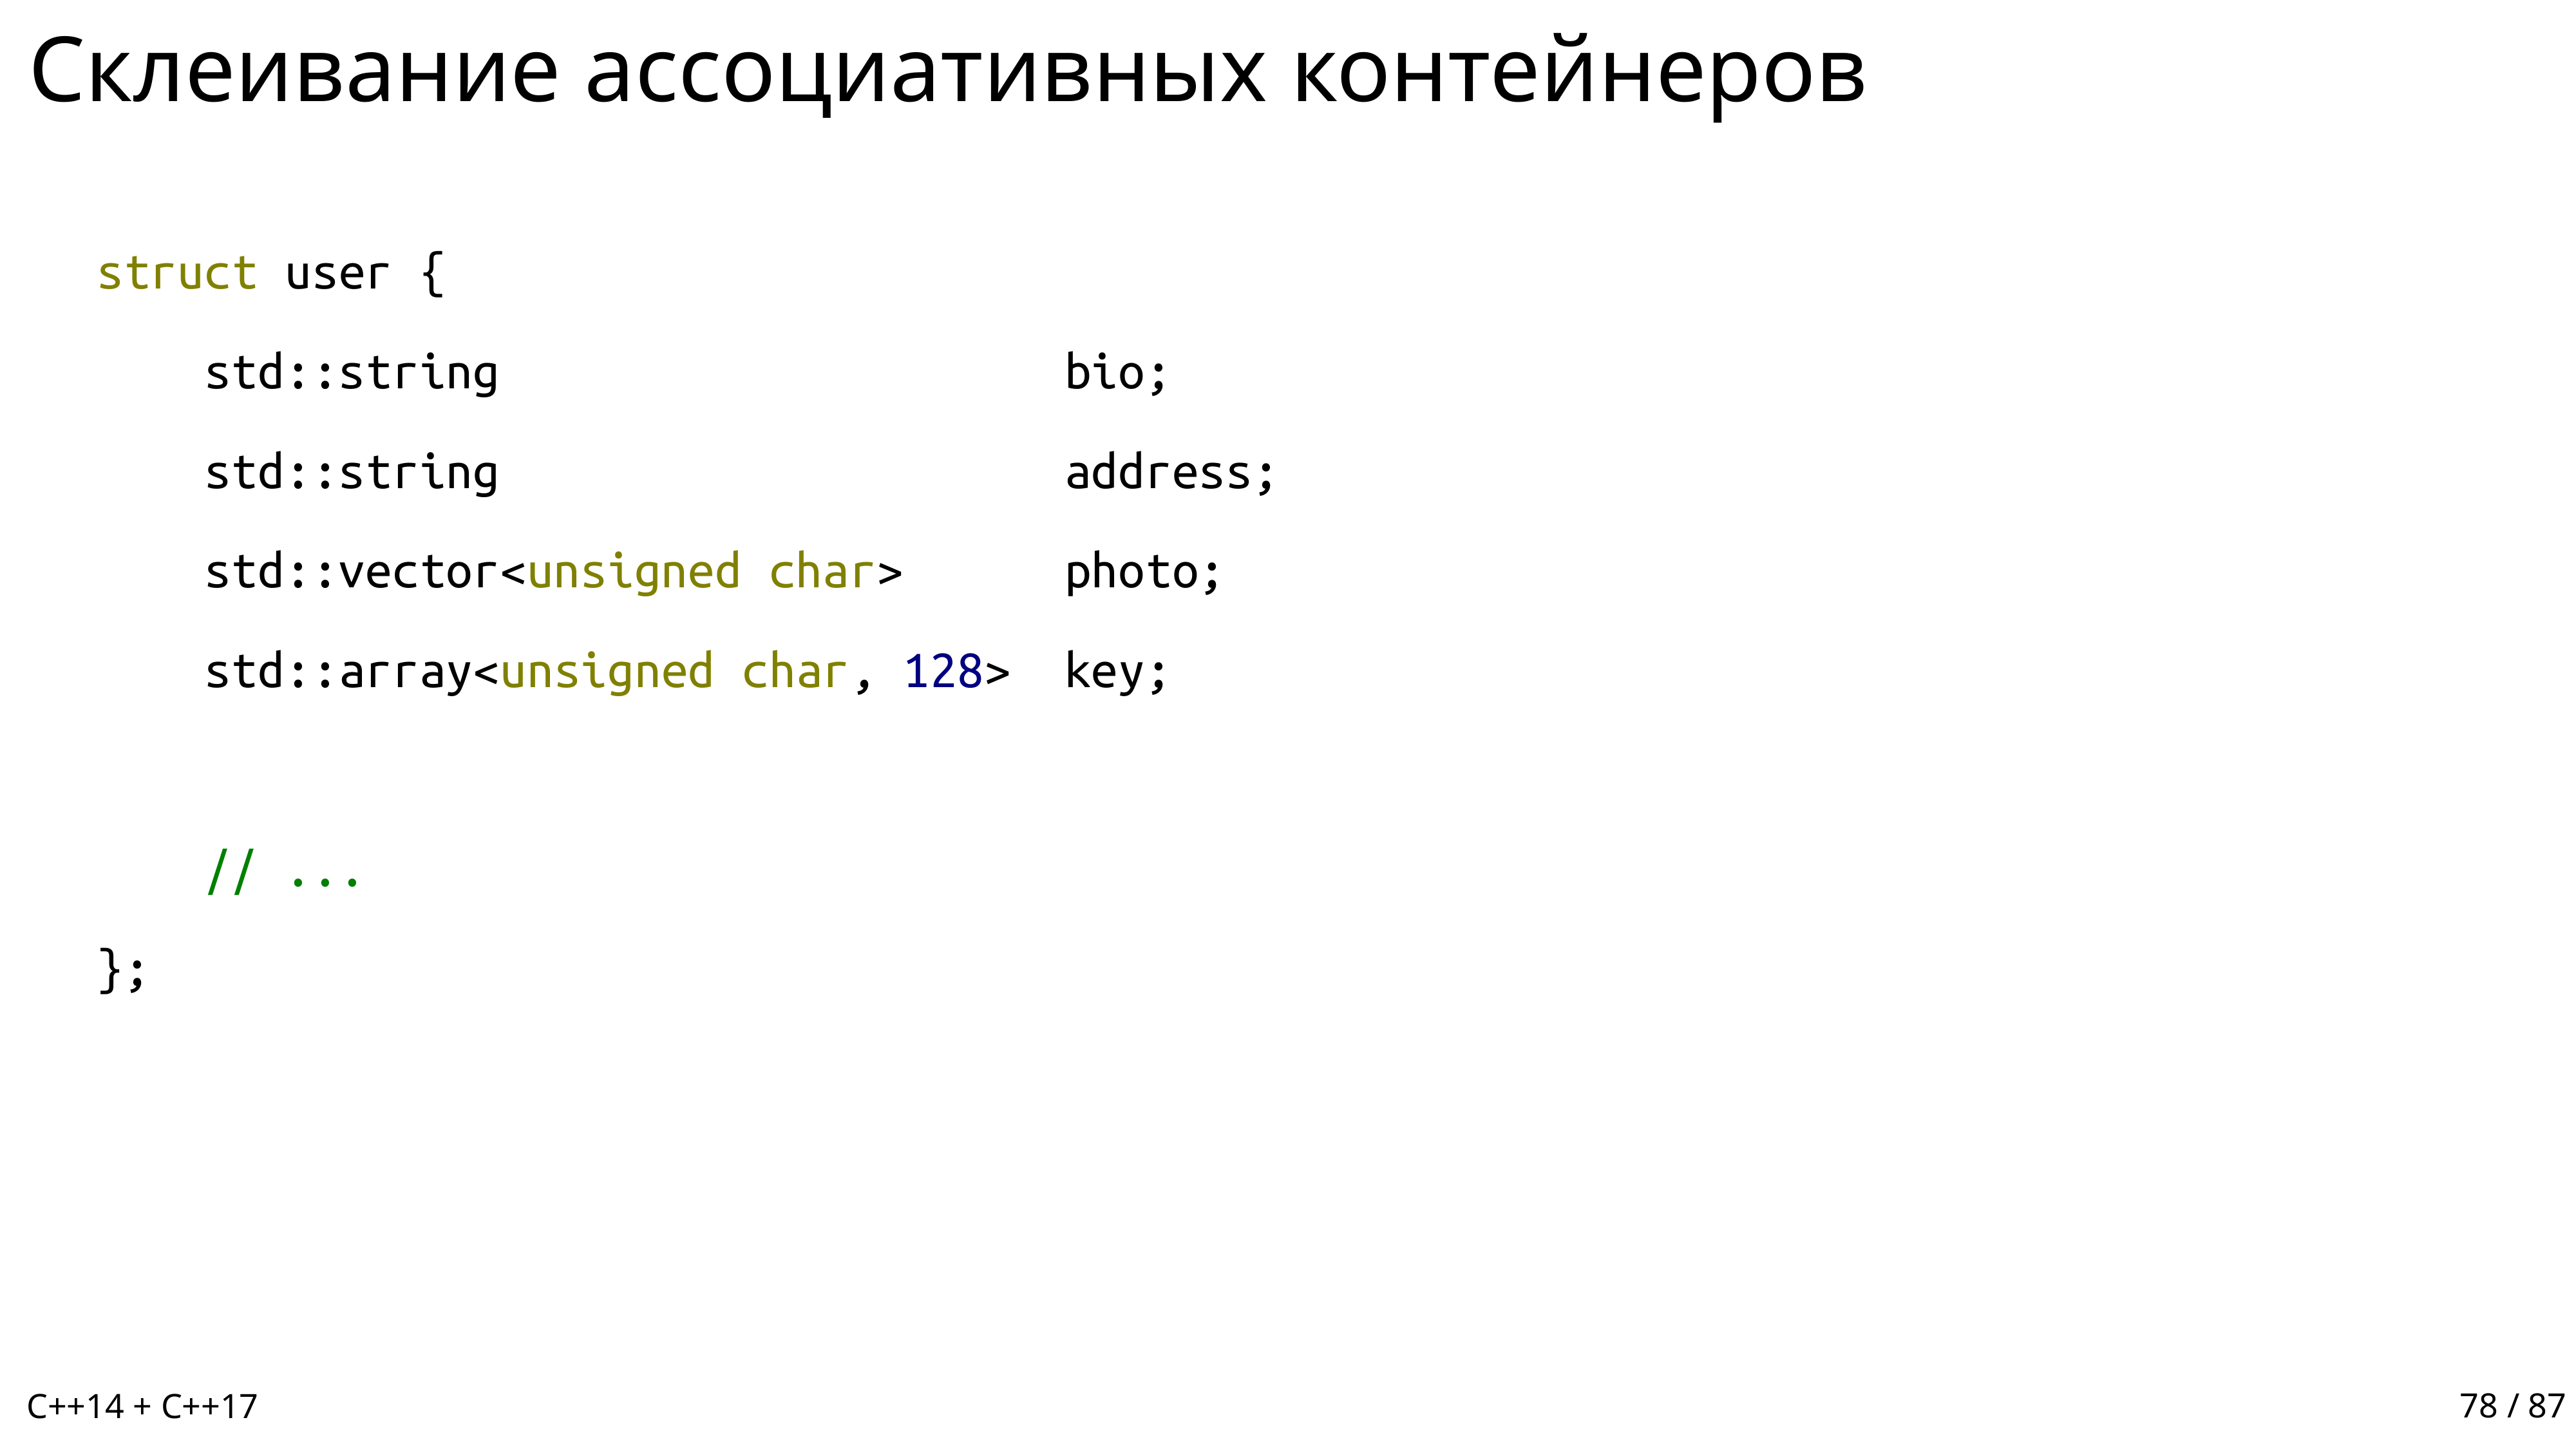

# Склеивание ассоциативных контейнеров
struct user {
 std::string bio;
 std::string address;
 std::vector<unsigned char> photo;
 std::array<unsigned char, 128> key;
 // ...
};
C++14 + C++17